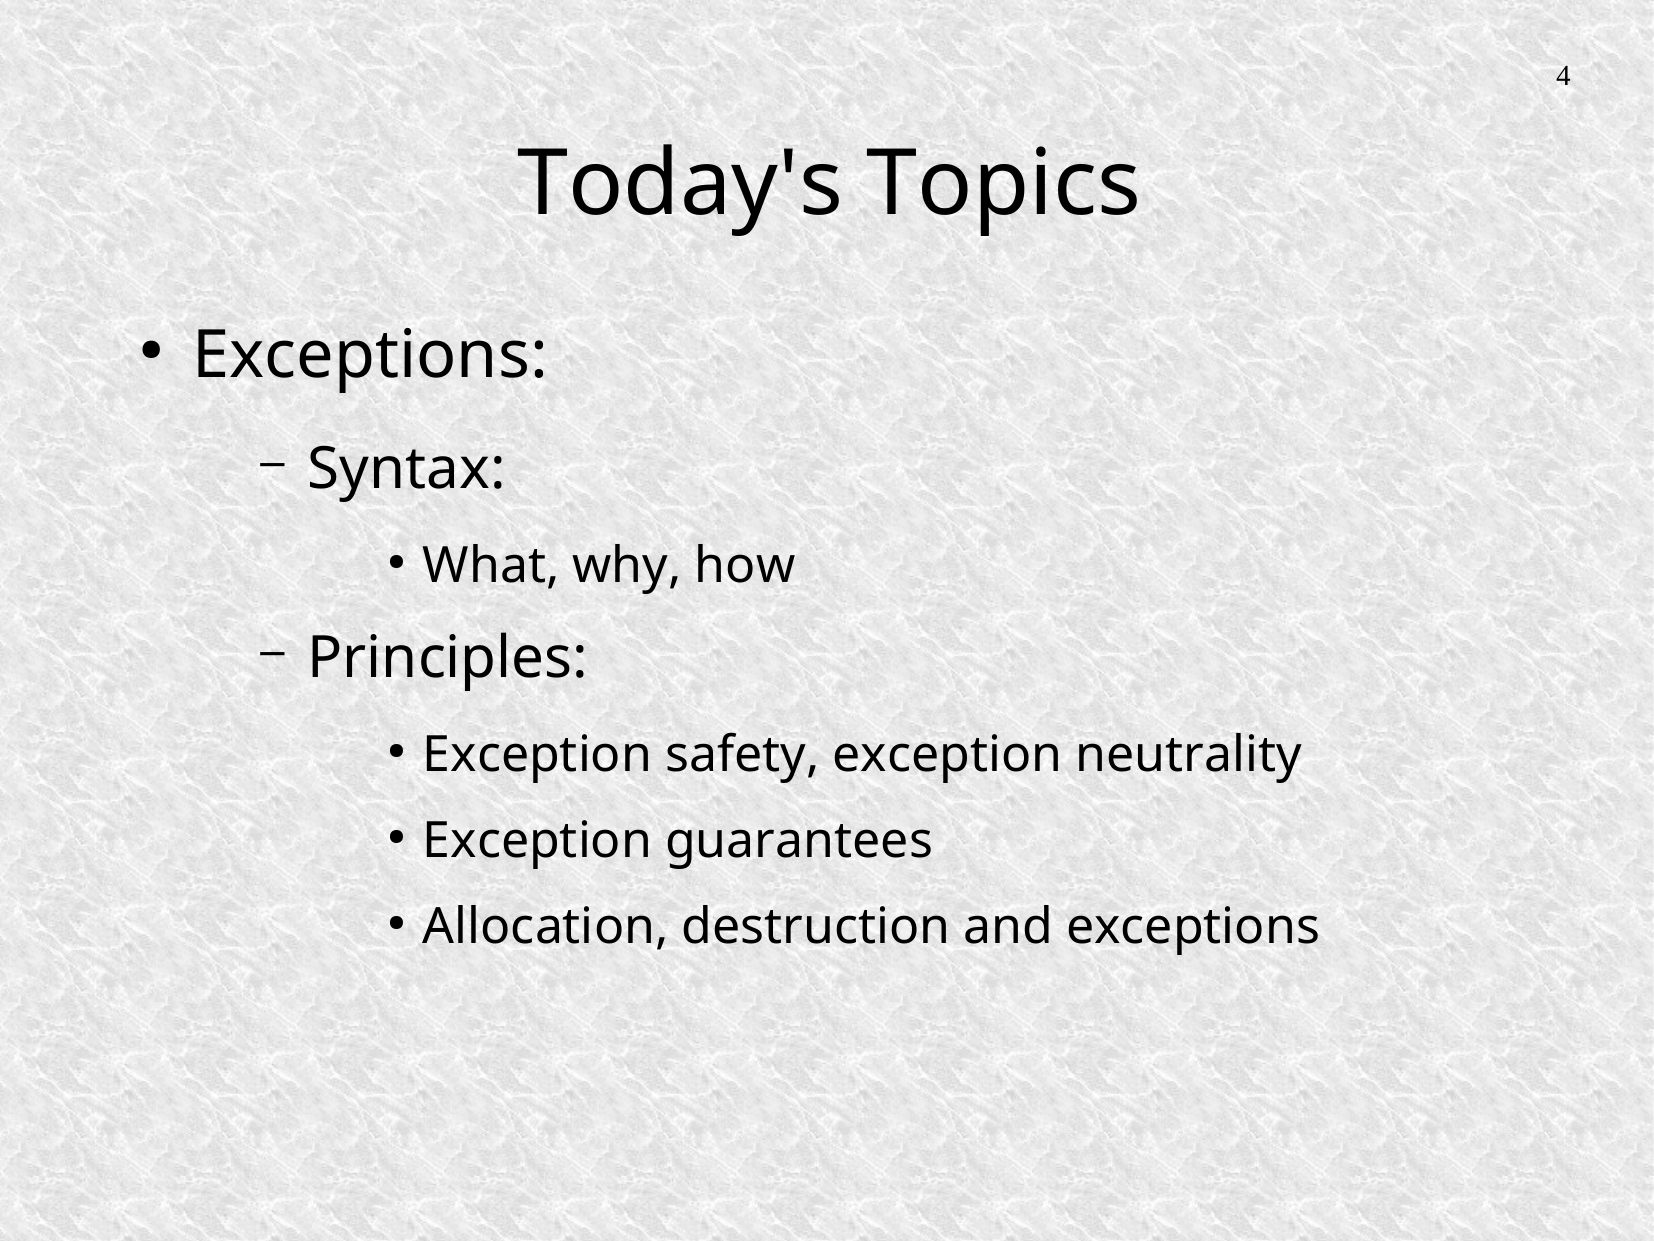

4
# Today's Topics
Exceptions:
Syntax:
What, why, how
Principles:
Exception safety, exception neutrality
Exception guarantees
Allocation, destruction and exceptions